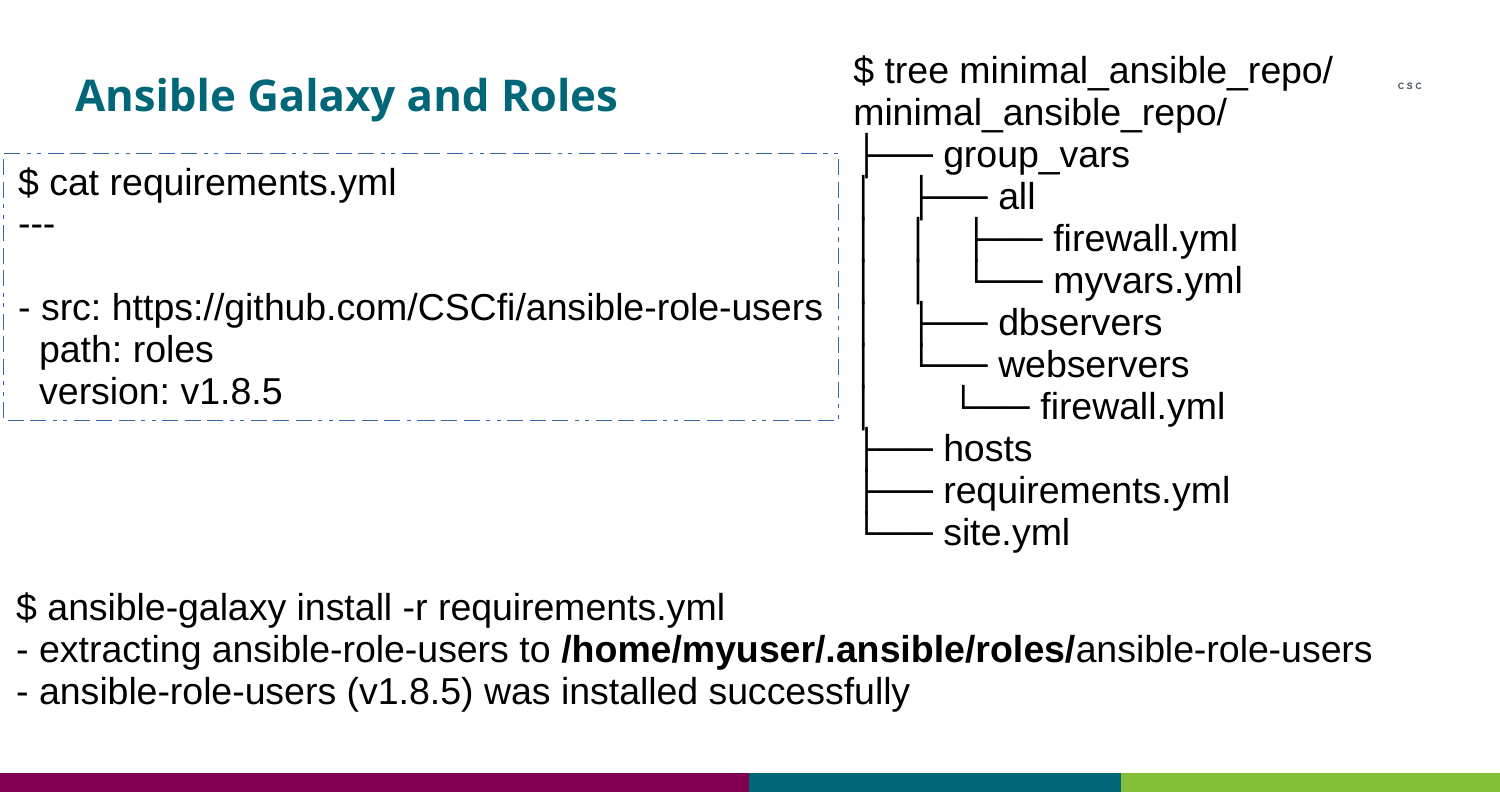

# Ansible Galaxy and Roles
$ tree minimal_ansible_repo/
minimal_ansible_repo/
├── group_vars
│   ├── all
│   │   ├── firewall.yml
│   │   └── myvars.yml
│   ├── dbservers
│   └── webservers
│   └── firewall.yml
├── hosts
├── requirements.yml
└── site.yml
$ cat requirements.yml
---
- src: https://github.com/CSCfi/ansible-role-users
 path: roles
 version: v1.8.5
$ ansible-galaxy install -r requirements.yml
- extracting ansible-role-users to /home/myuser/.ansible/roles/ansible-role-users
- ansible-role-users (v1.8.5) was installed successfully